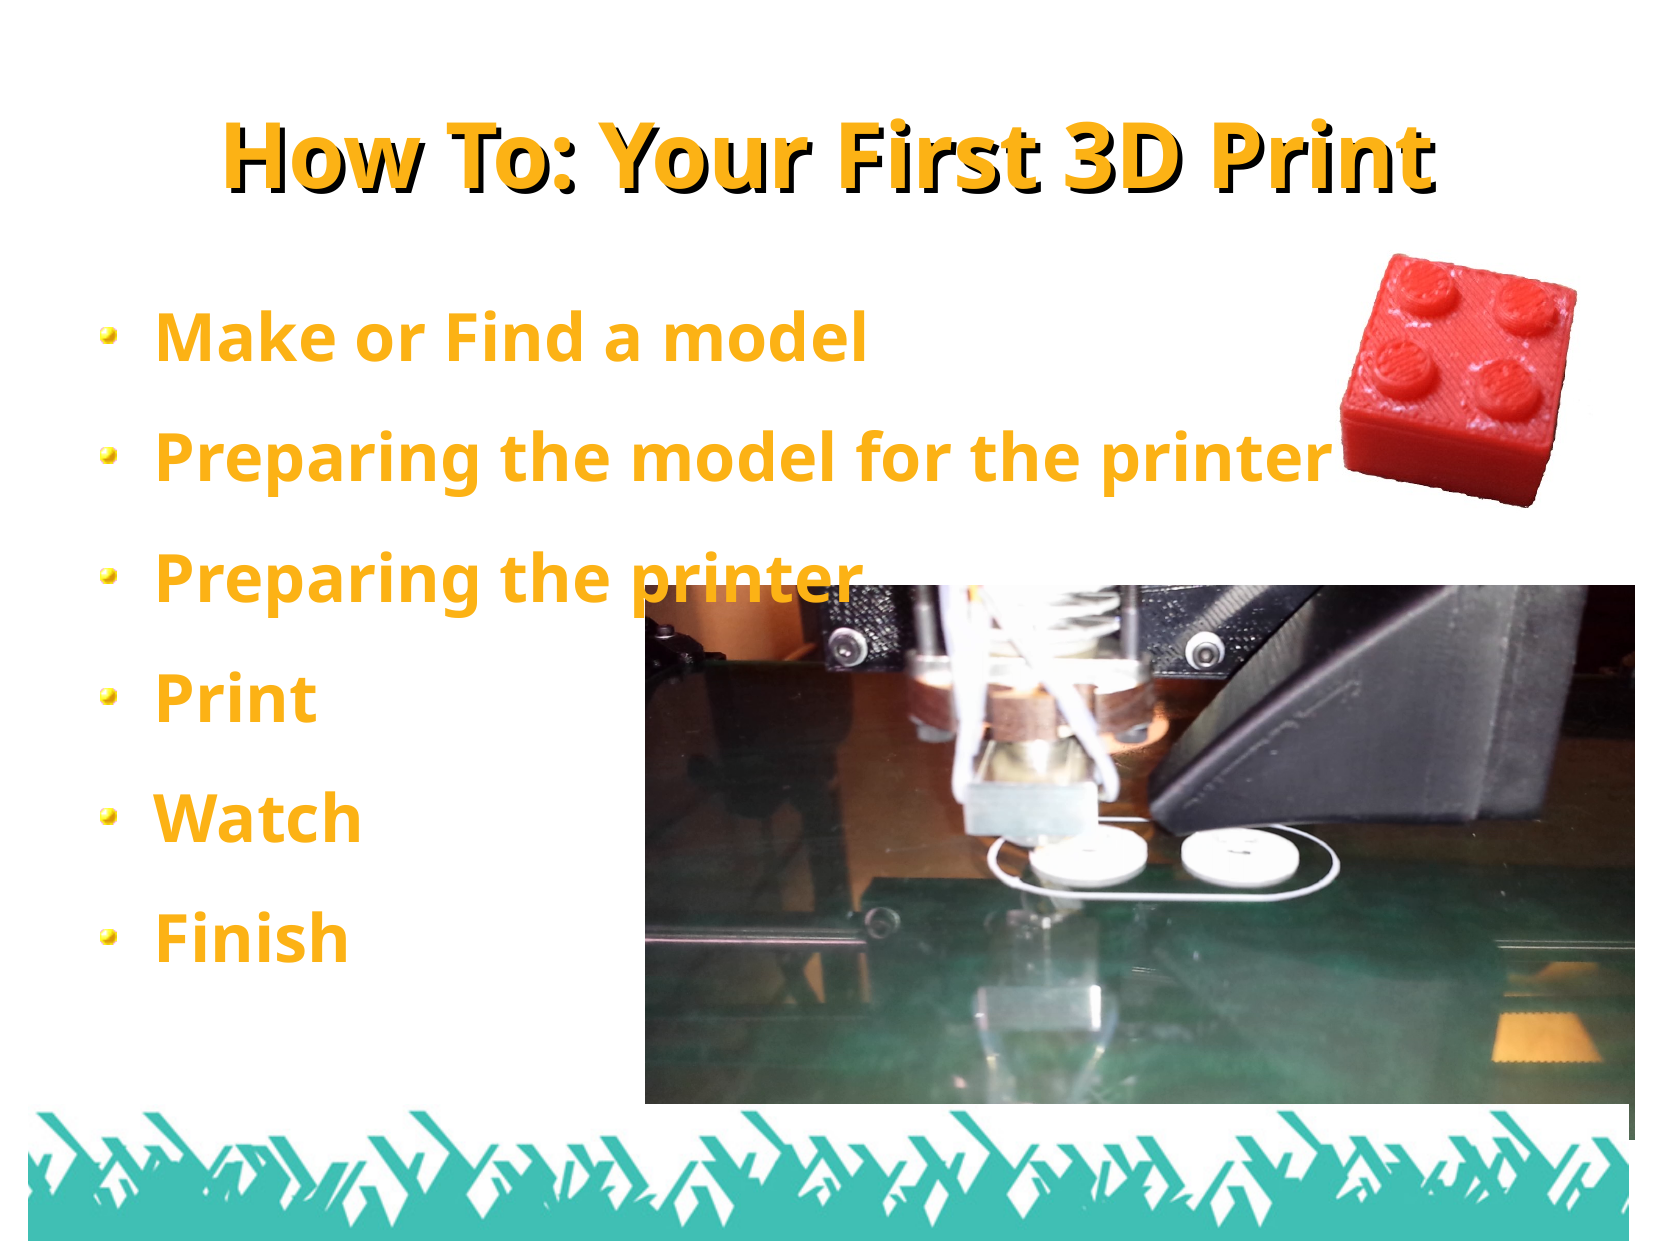

# How To: Your First 3D Print
Make or Find a model
Preparing the model for the printer
Preparing the printer
Print
Watch
Finish